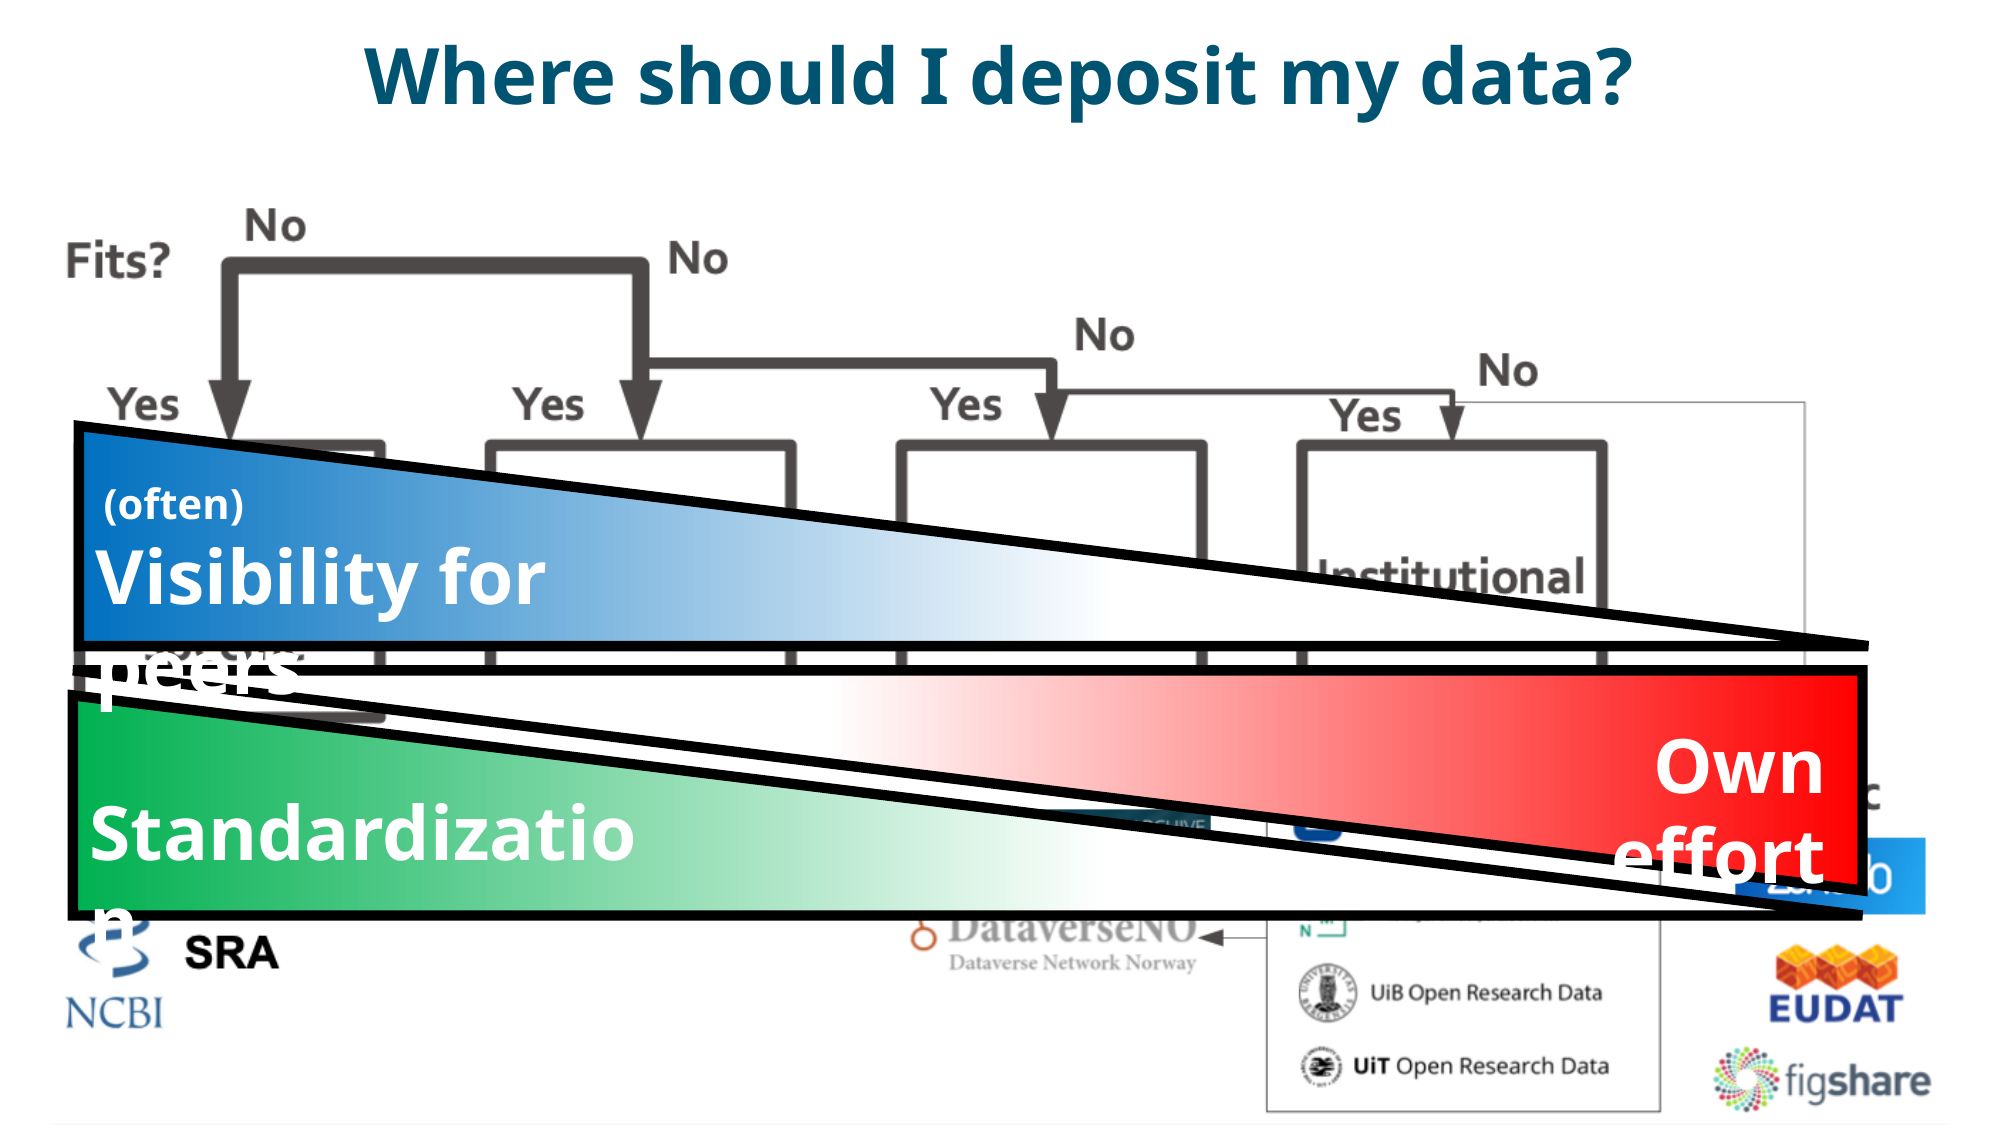

# Where should I deposit my data?
(often)
Visibility for peers
Own effort
Standardization